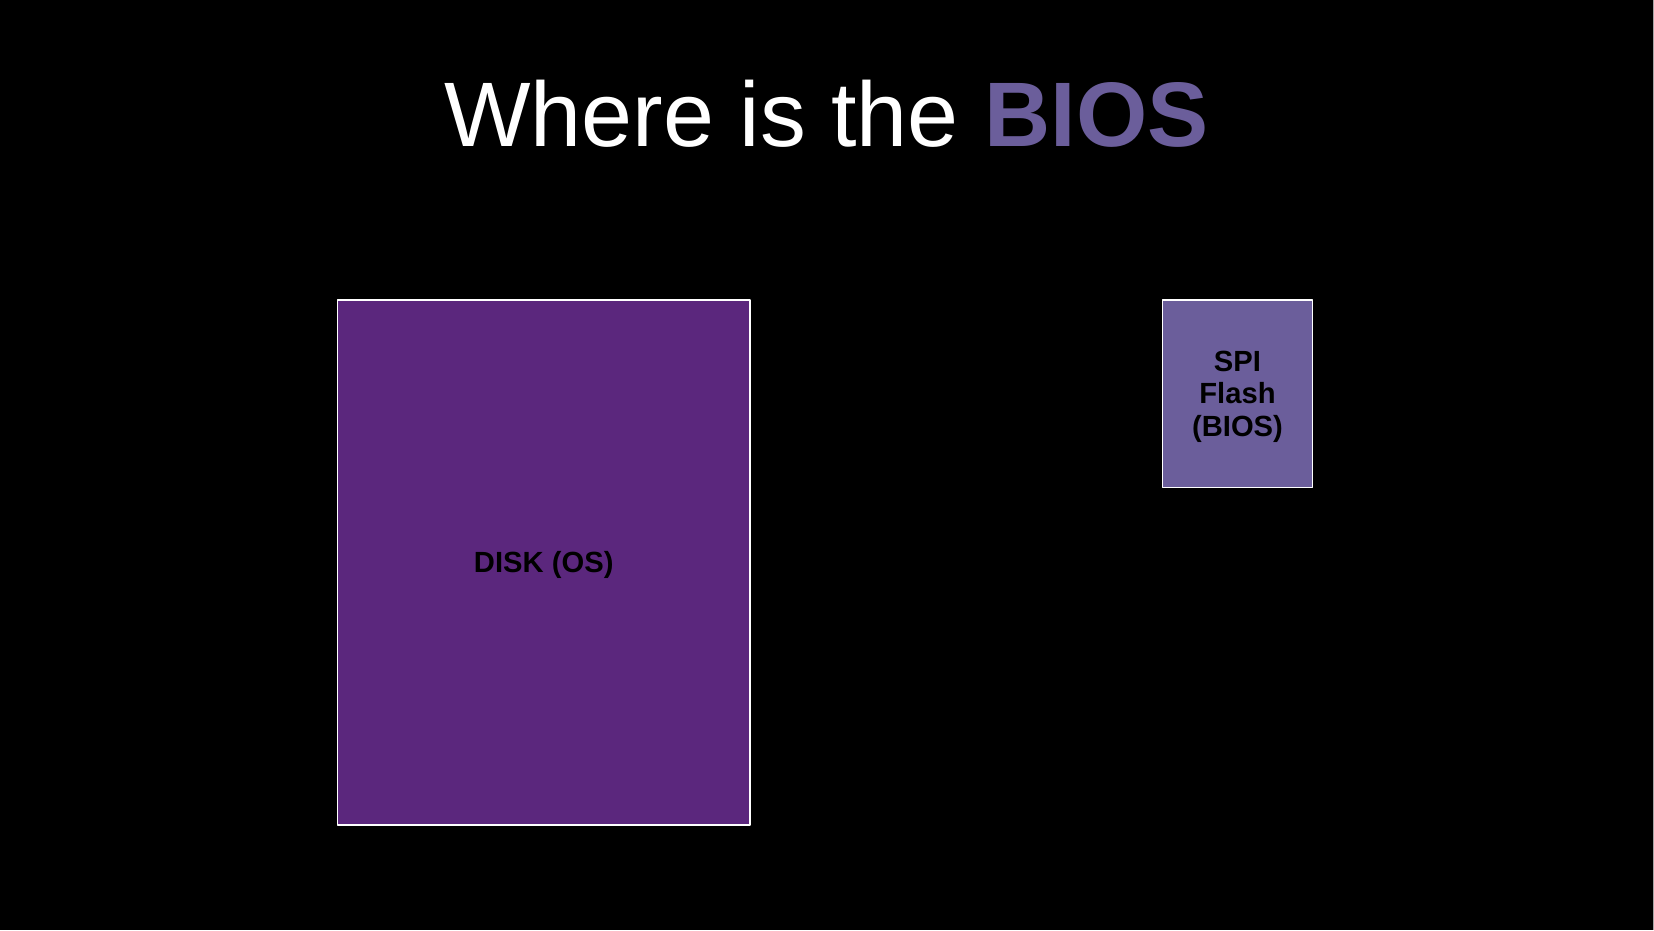

# Where is the BIOS
DISK (OS)
SPI Flash (BIOS)